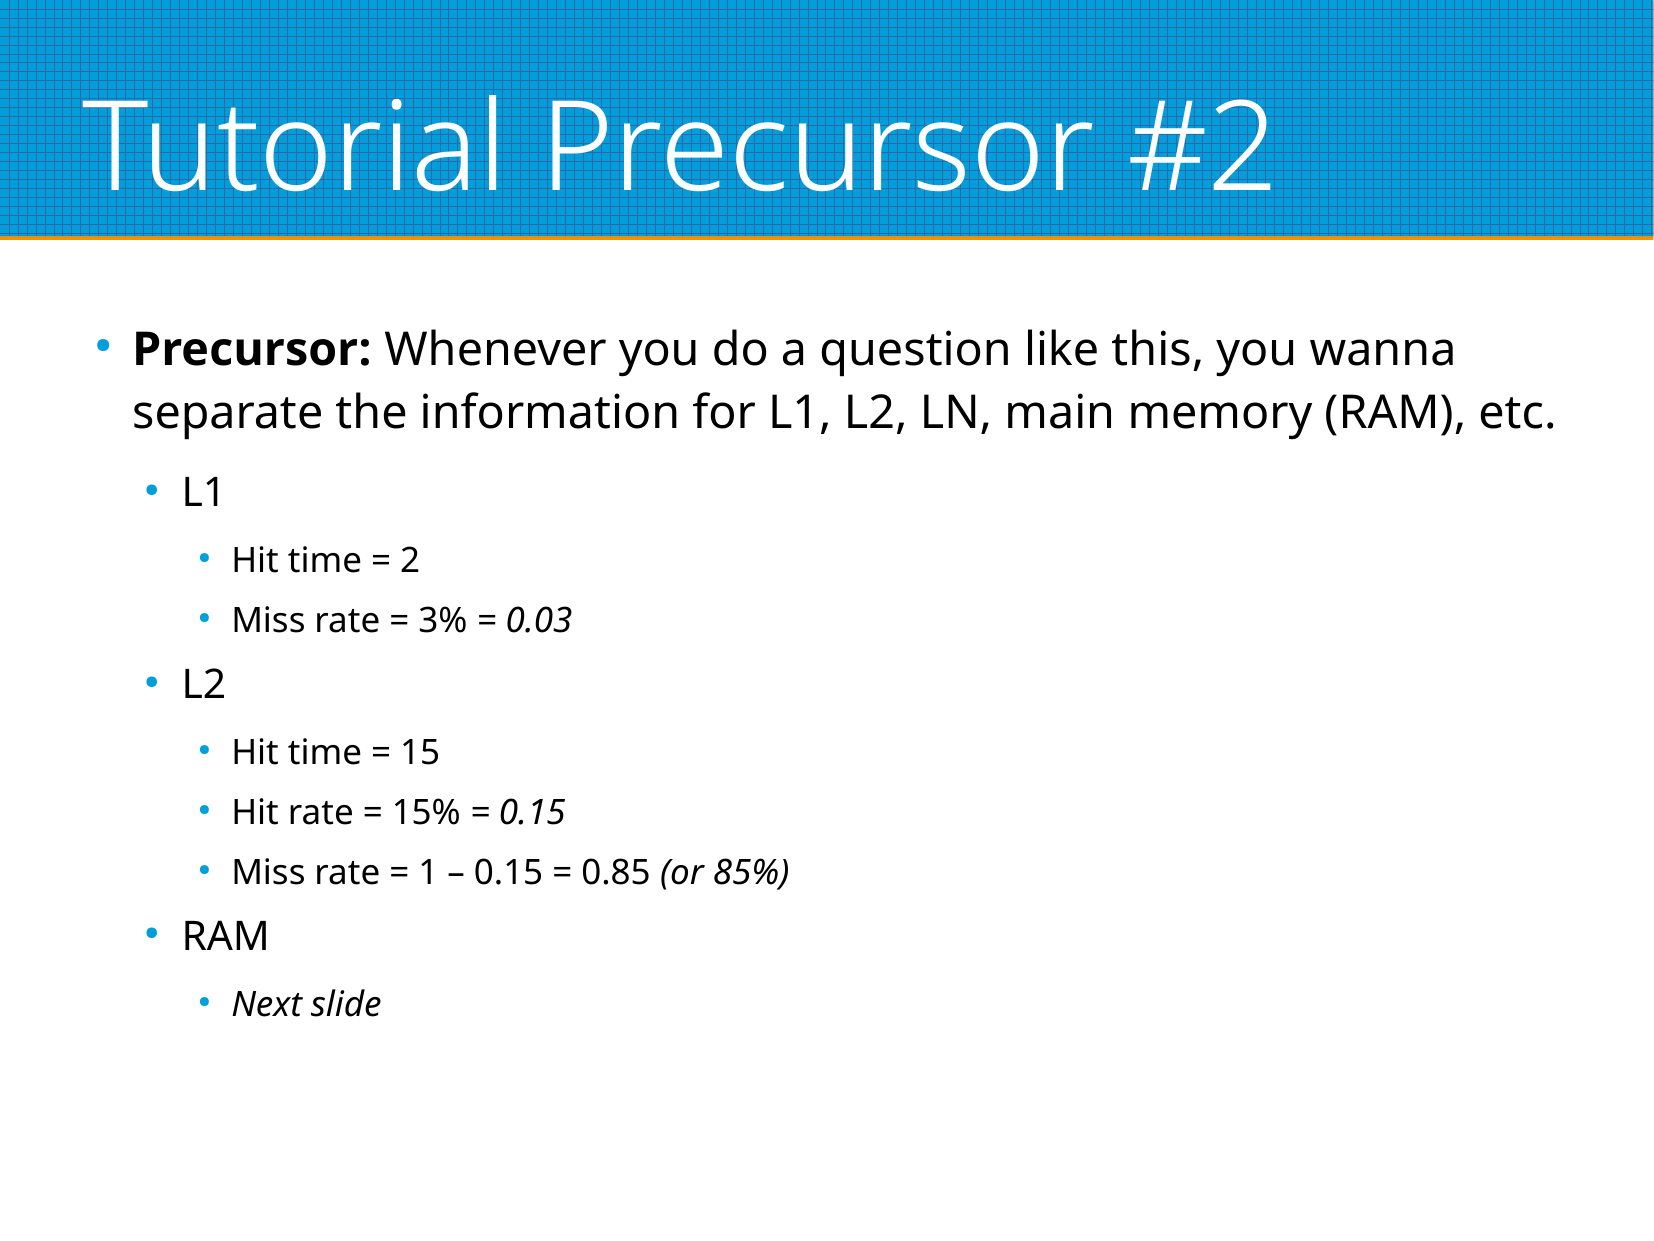

# Tutorial Precursor #2
Precursor: Whenever you do a question like this, you wanna separate the information for L1, L2, LN, main memory (RAM), etc.
L1
Hit time = 2
Miss rate = 3% = 0.03
L2
Hit time = 15
Hit rate = 15% = 0.15
Miss rate = 1 – 0.15 = 0.85 (or 85%)
RAM
Next slide